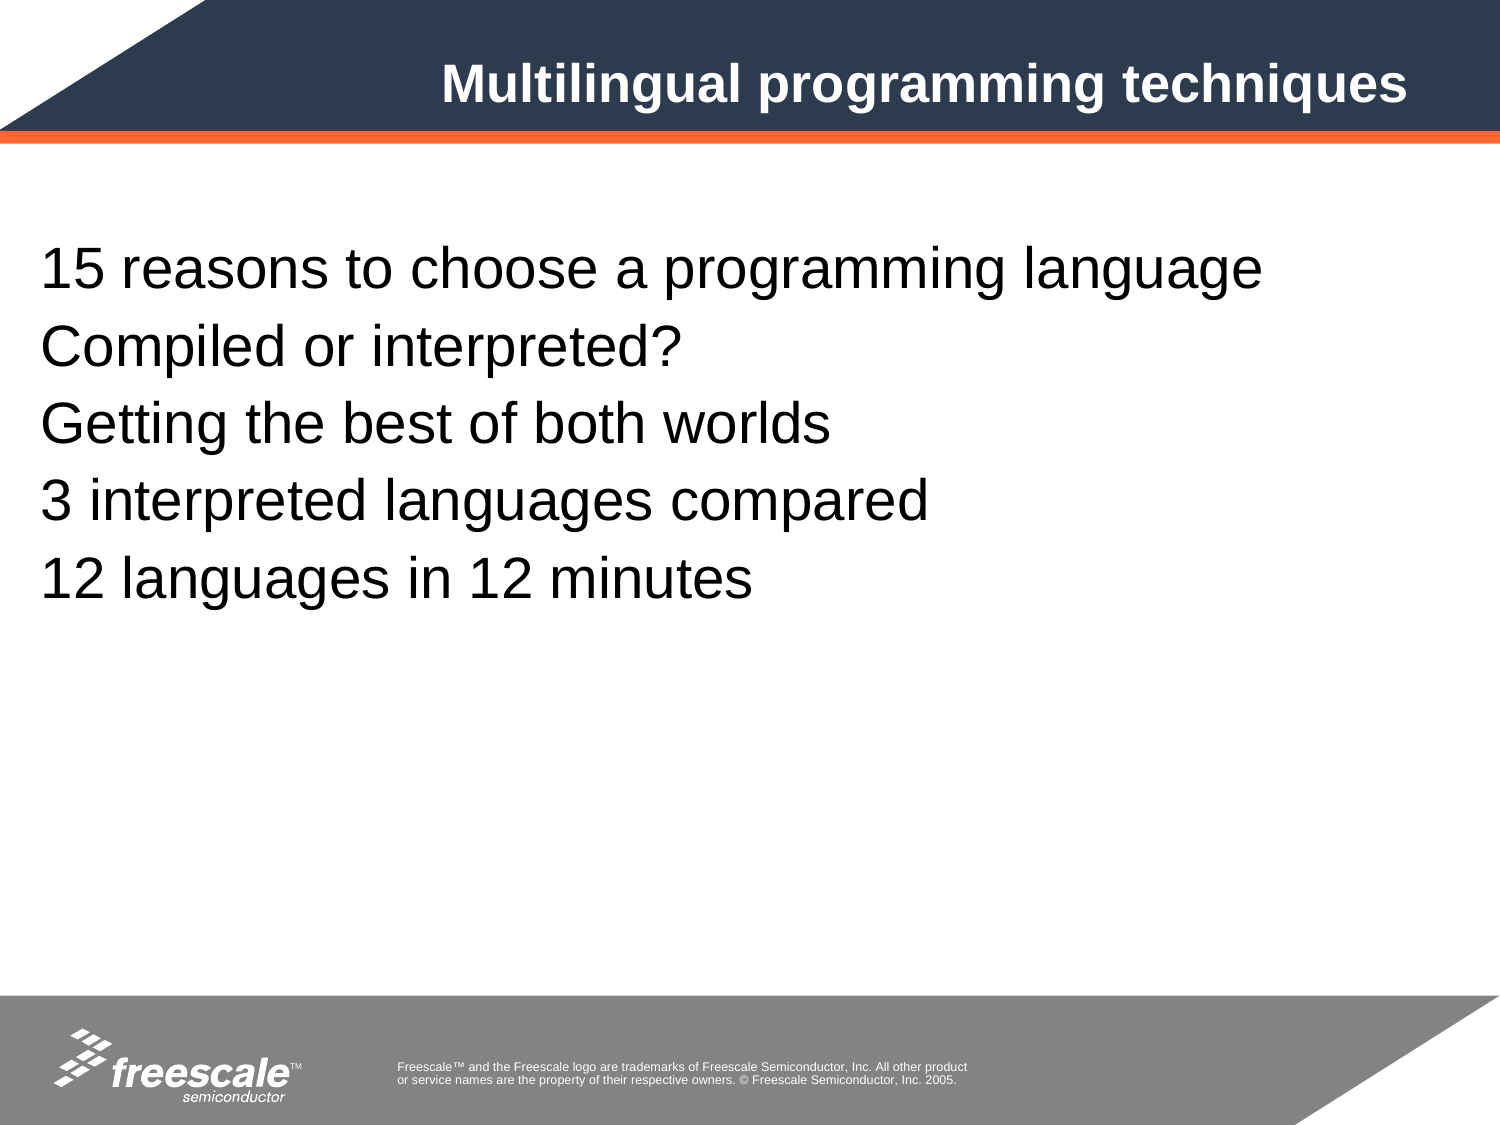

# Multilingual programming techniques
15 reasons to choose a programming language
Compiled or interpreted?
Getting the best of both worlds
3 interpreted languages compared
12 languages in 12 minutes